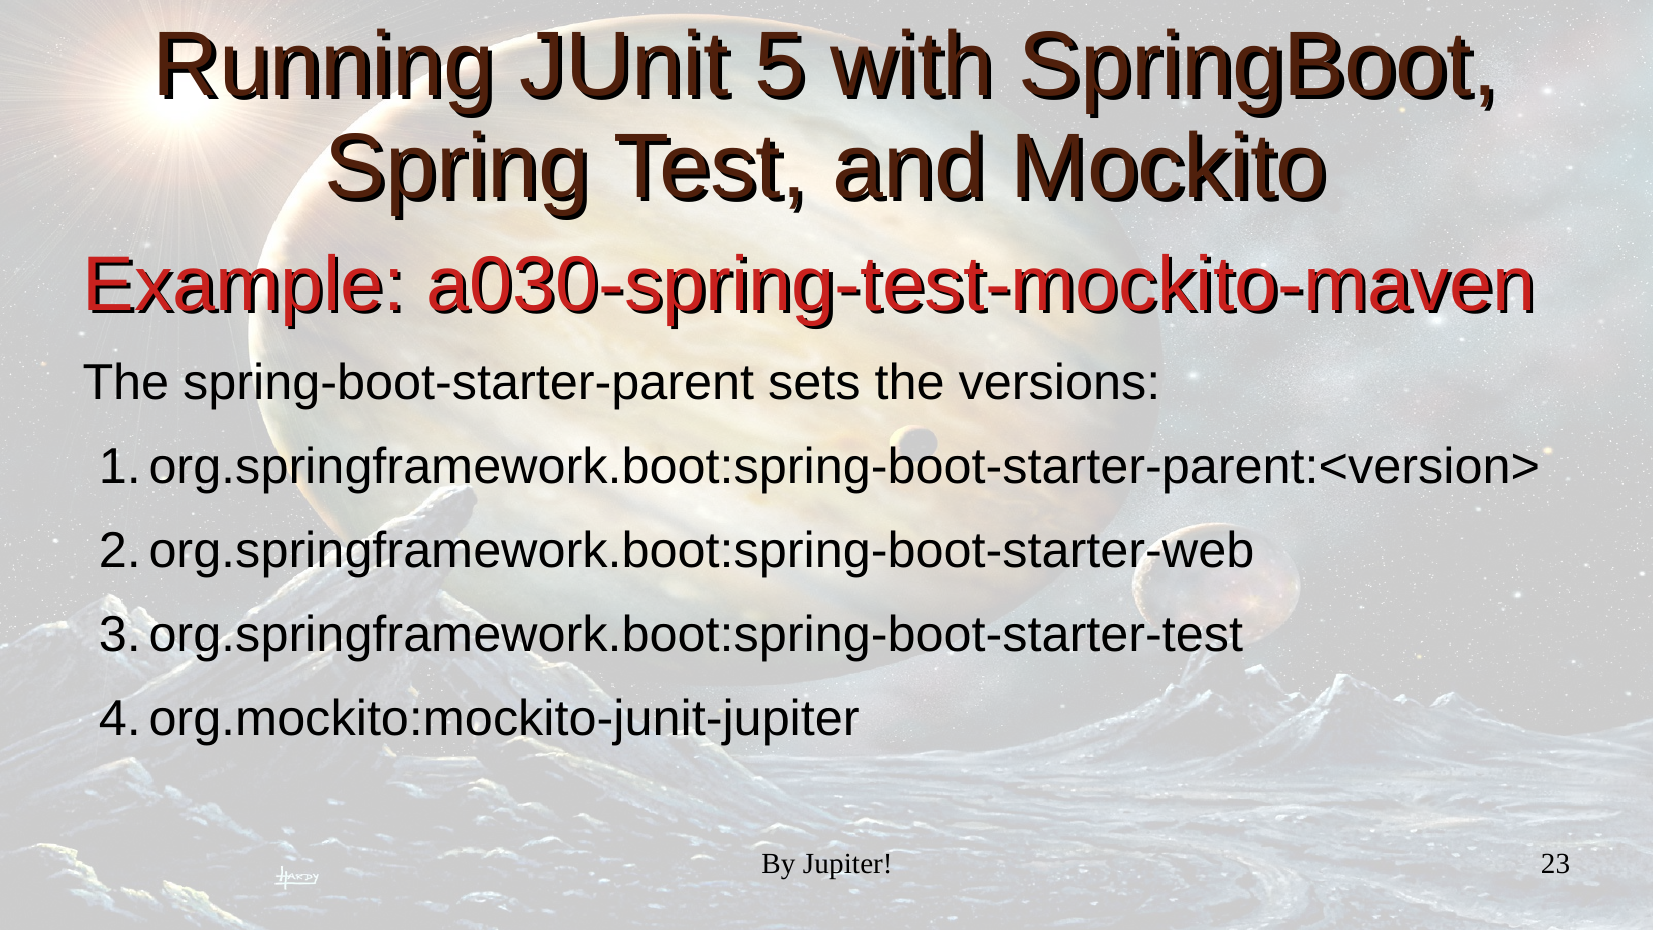

# Running JUnit 5 with SpringBoot, Spring Test, and Mockito
Example: a030-spring-test-mockito-maven
The spring-boot-starter-parent sets the versions:
org.springframework.boot:spring-boot-starter-parent:<version>
org.springframework.boot:spring-boot-starter-web
org.springframework.boot:spring-boot-starter-test
org.mockito:mockito-junit-jupiter
By Jupiter!